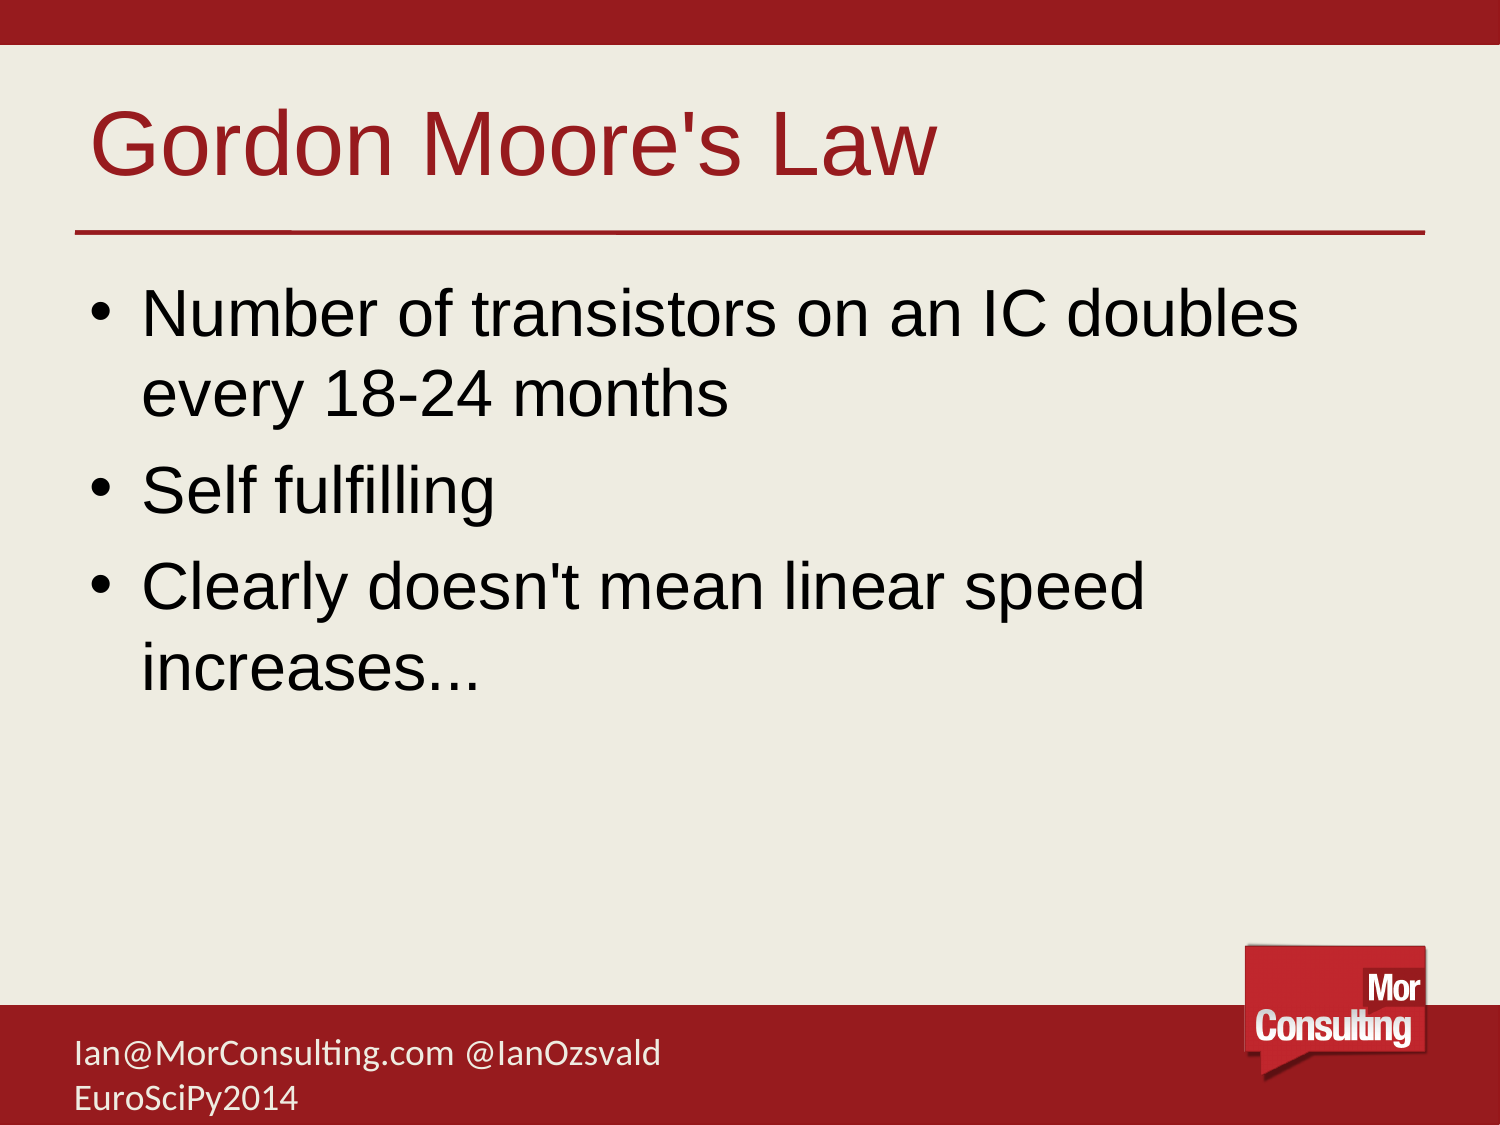

Gordon Moore's Law
Number of transistors on an IC doubles every 18-24 months
Self fulfilling
Clearly doesn't mean linear speed increases...